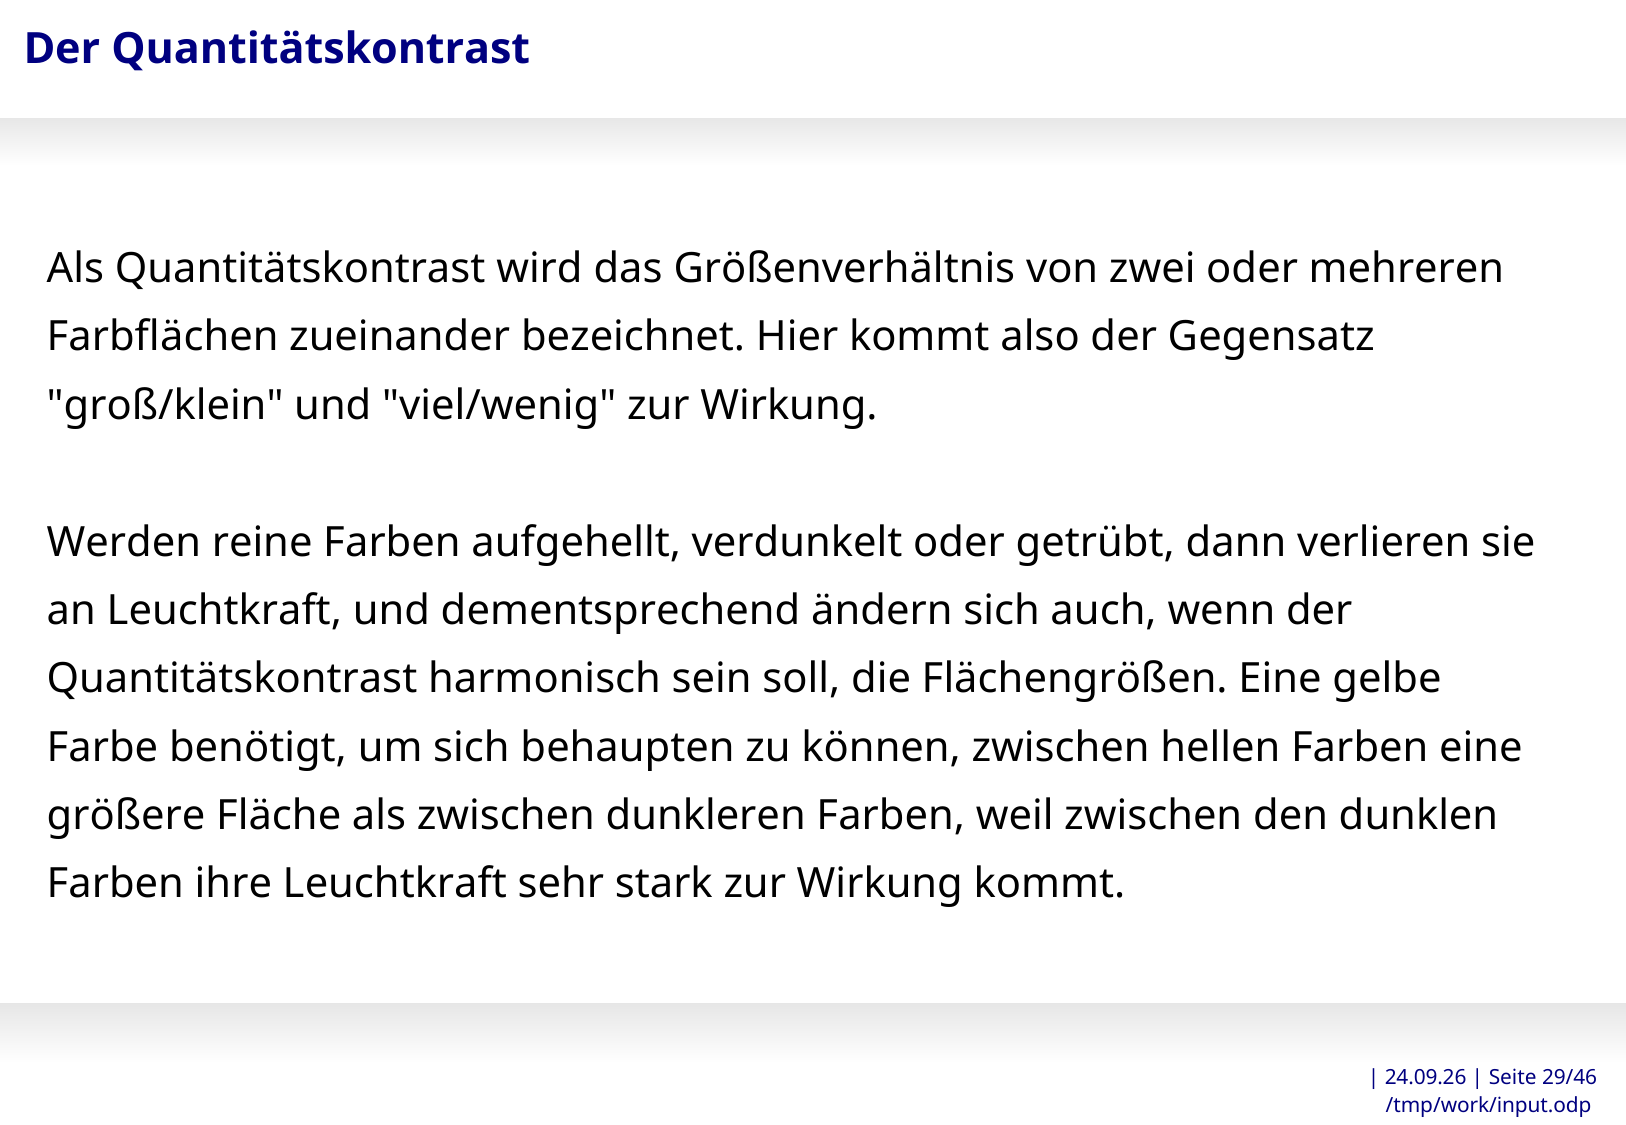

# Der Quantitätskontrast
Als Quantitätskontrast wird das Größenverhältnis von zwei oder mehreren Farbflächen zueinander bezeichnet. Hier kommt also der Gegensatz "groß/klein" und "viel/wenig" zur Wirkung.
Werden reine Farben aufgehellt, verdunkelt oder getrübt, dann verlieren sie an Leuchtkraft, und dementsprechend ändern sich auch, wenn der Quantitätskontrast harmonisch sein soll, die Flächengrößen. Eine gelbe Farbe benötigt, um sich behaupten zu können, zwischen hellen Farben eine größere Fläche als zwischen dunkleren Farben, weil zwischen den dunklen Farben ihre Leuchtkraft sehr stark zur Wirkung kommt.